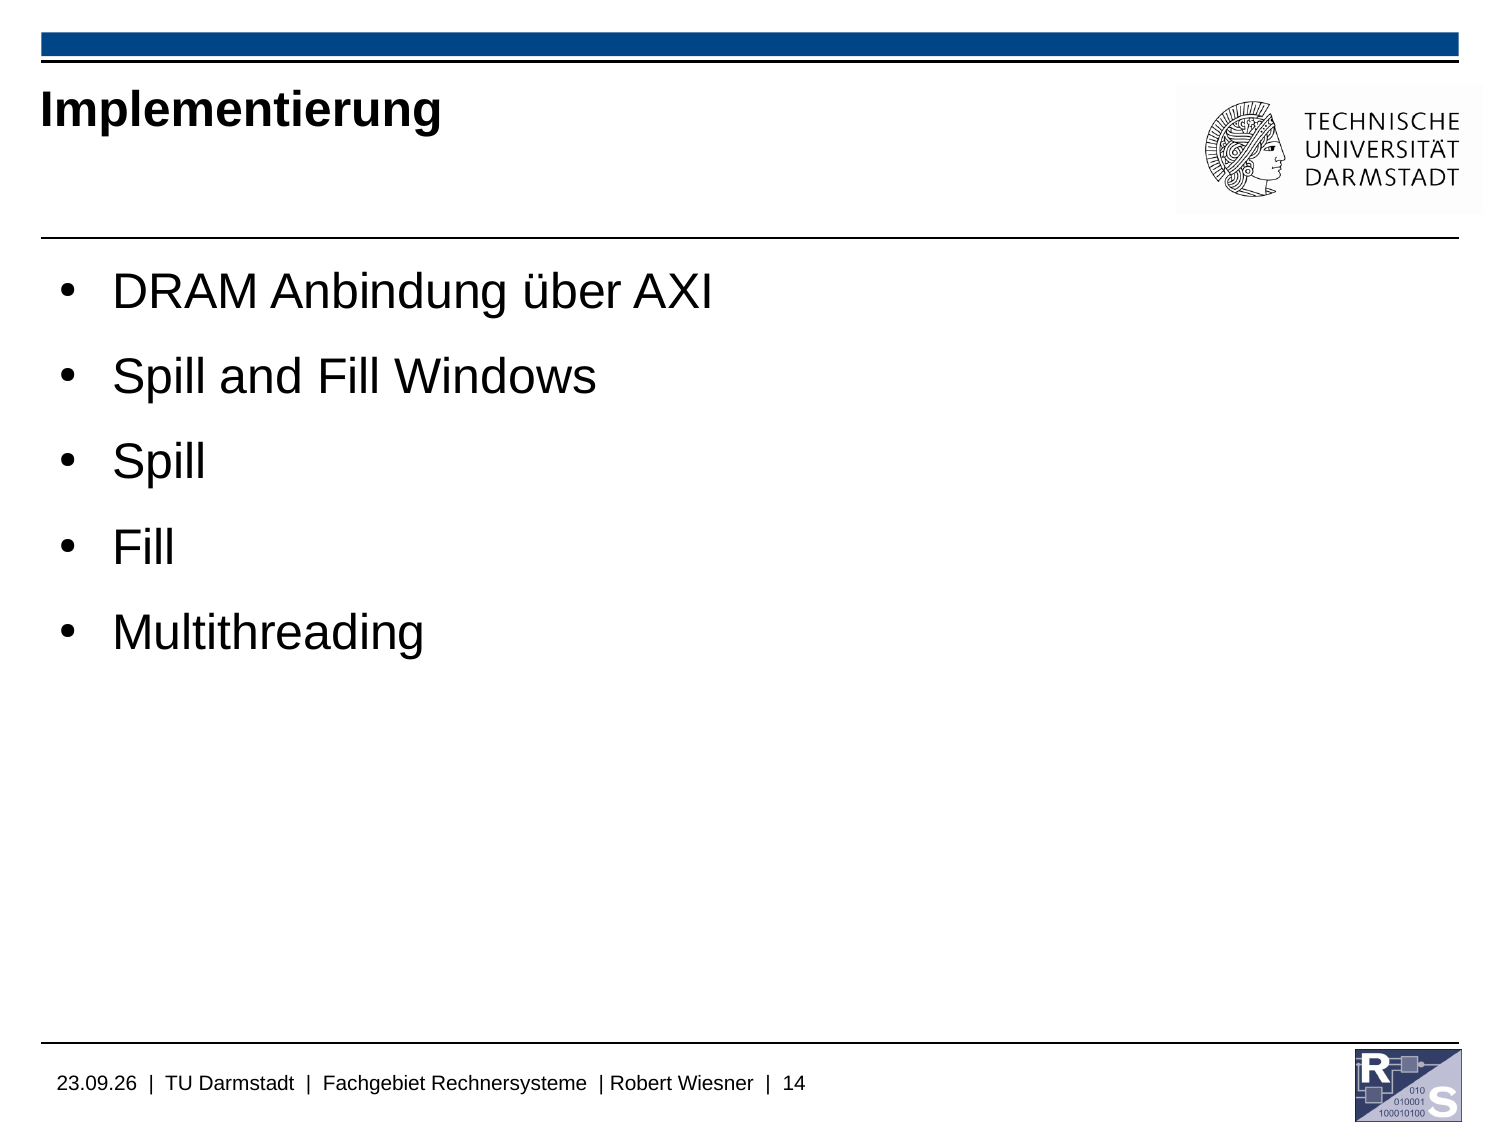

# Implementierung
DRAM Anbindung über AXI
Spill and Fill Windows
Spill
Fill
Multithreading